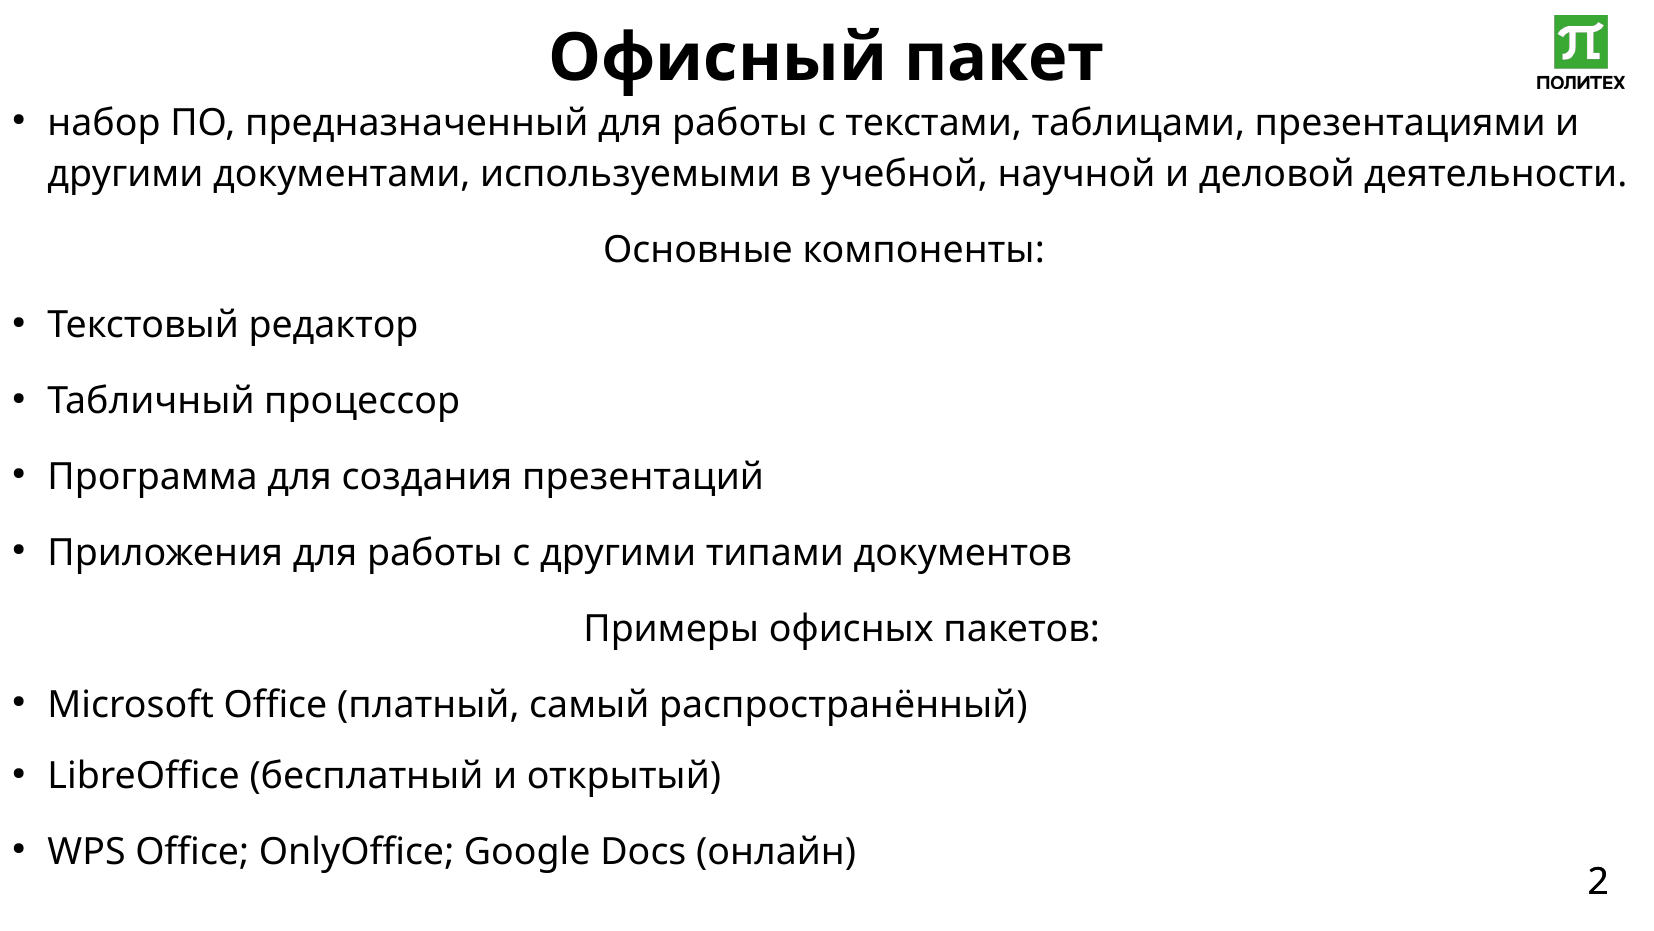

Офисный пакет
набор ПО, предназначенный для работы с текстами, таблицами, презентациями и другими документами, используемыми в учебной, научной и деловой деятельности.
Основные компоненты:
Текстовый редактор
Табличный процессор
Программа для создания презентаций
Приложения для работы с другими типами документов
Примеры офисных пакетов:
Microsoft Office (платный, самый распространённый)
LibreOffice (бесплатный и открытый)
WPS Office; OnlyOffice; Google Docs (онлайн)